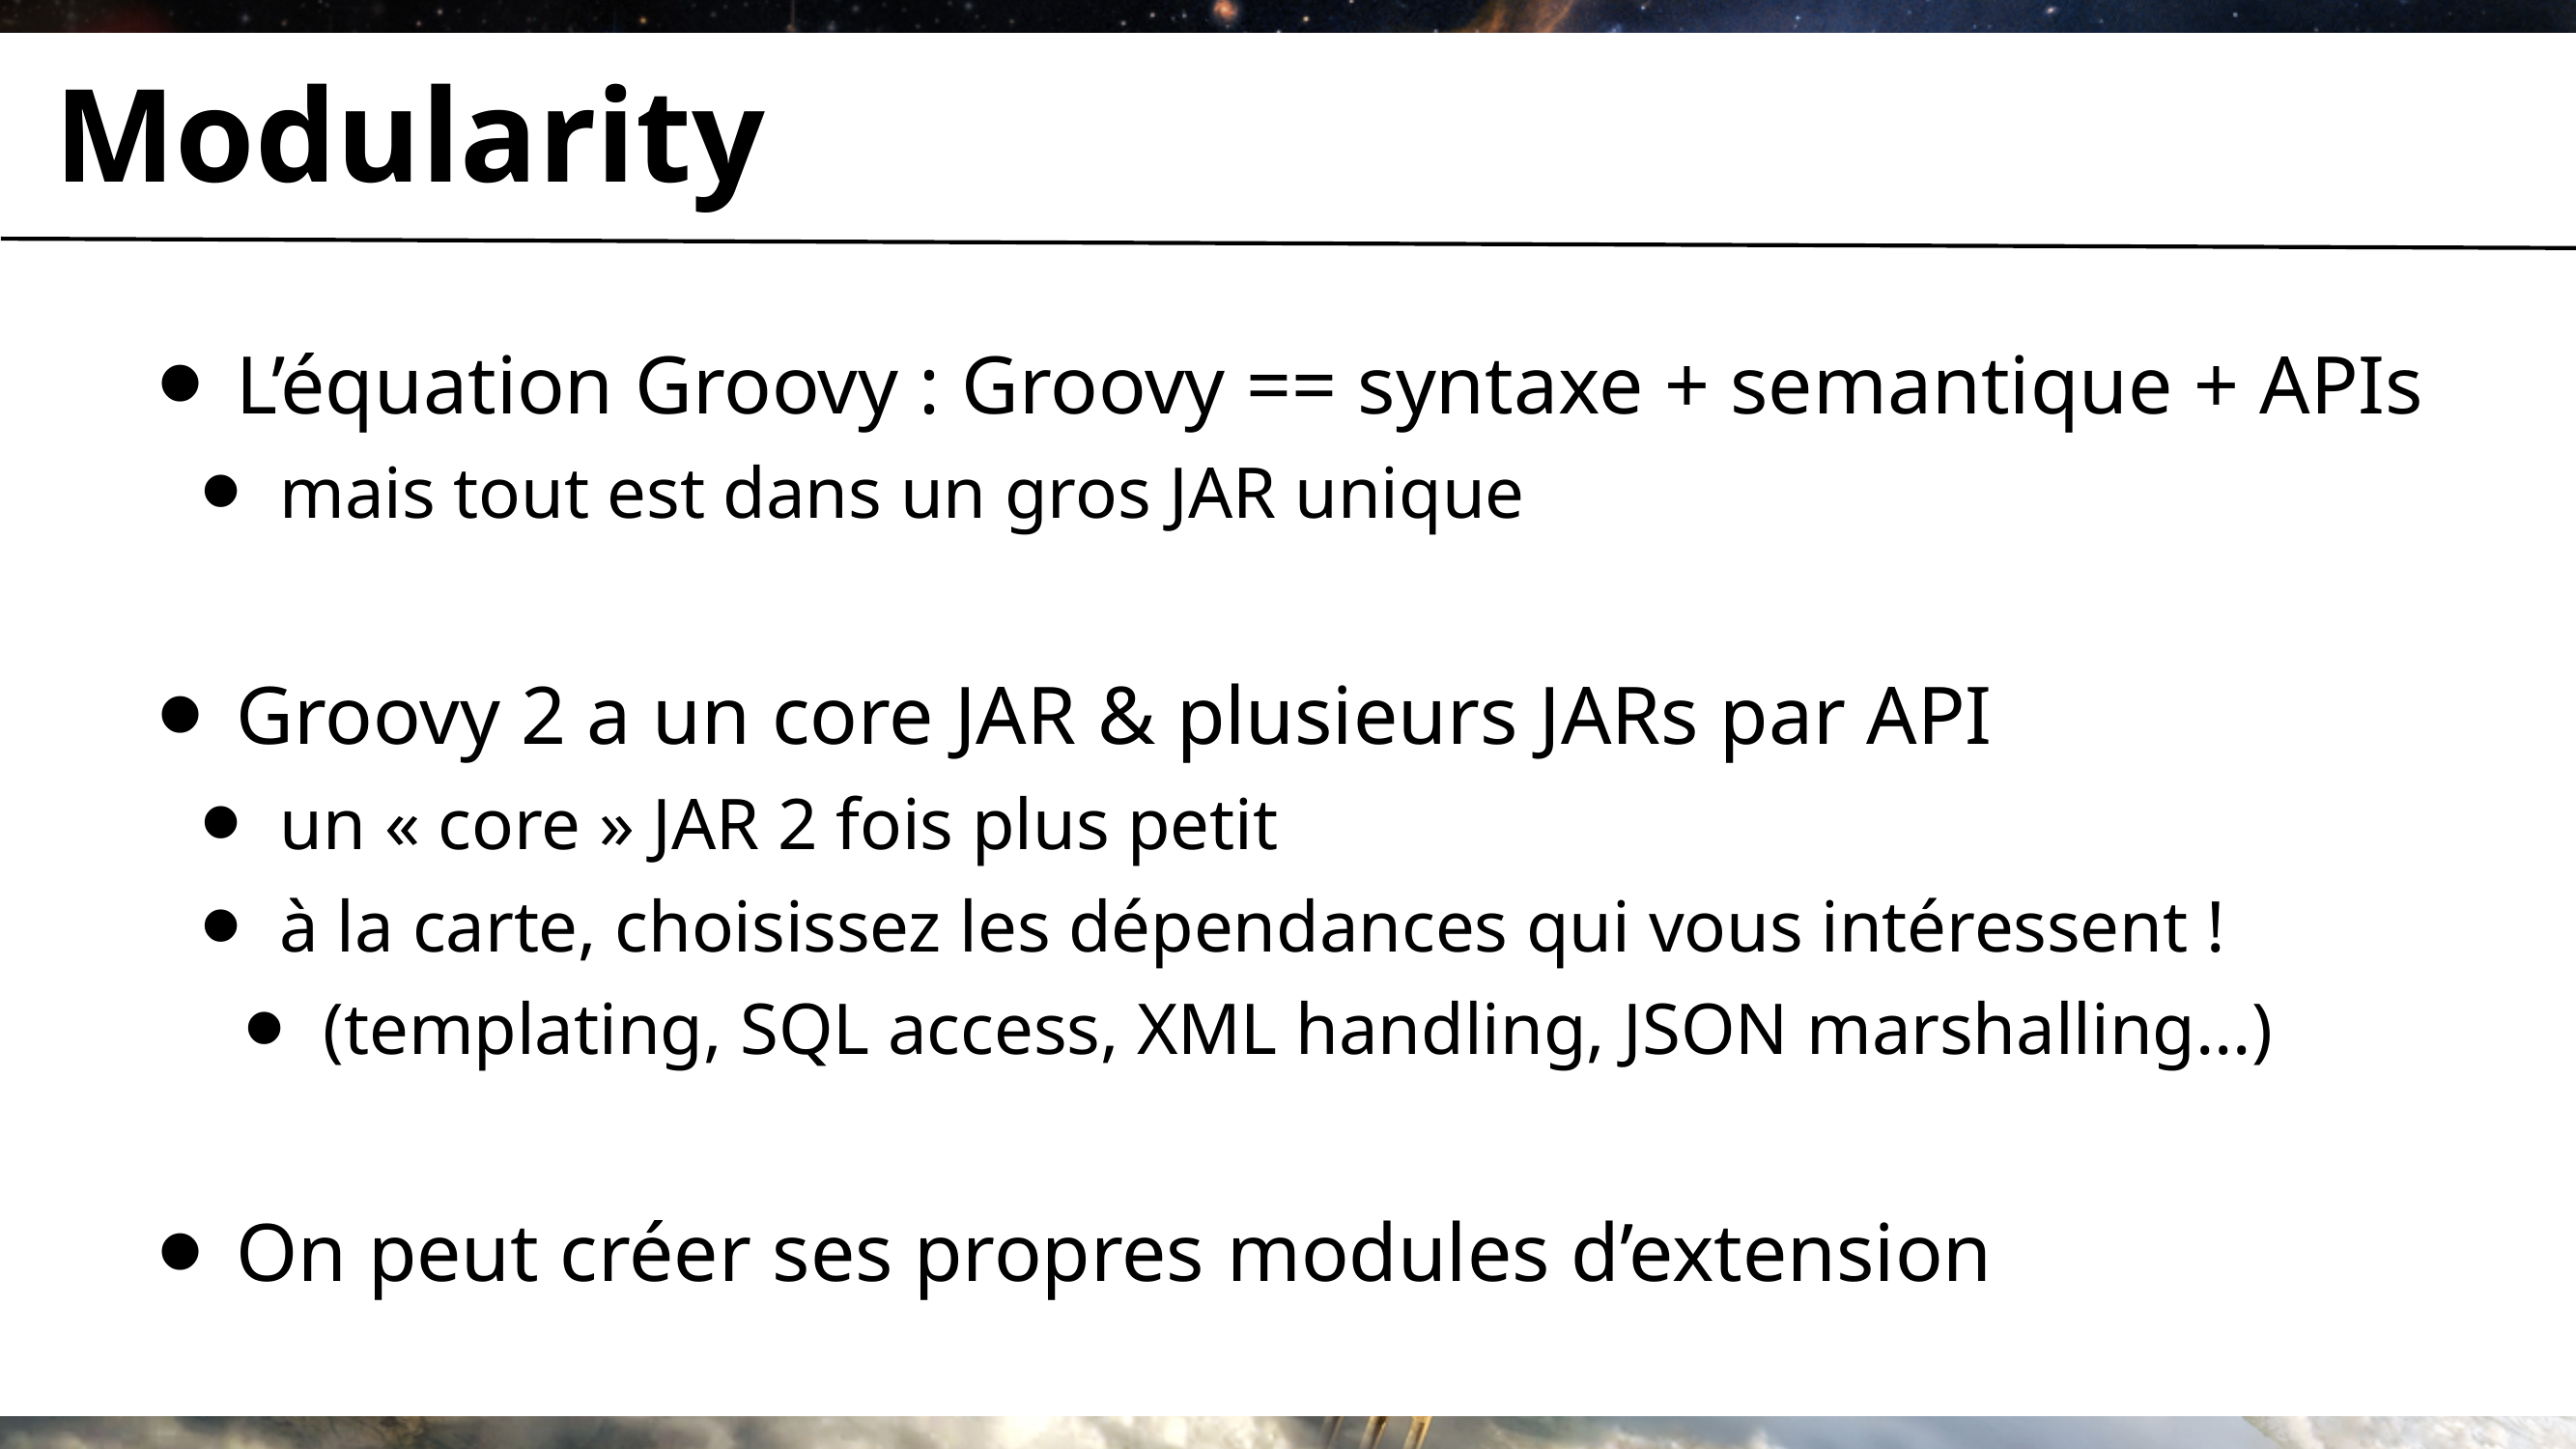

# Modularity
L’équation Groovy : Groovy == syntaxe + semantique + APIs
mais tout est dans un gros JAR unique
Groovy 2 a un core JAR & plusieurs JARs par API
un « core » JAR 2 fois plus petit
à la carte, choisissez les dépendances qui vous intéressent !
(templating, SQL access, XML handling, JSON marshalling...)
On peut créer ses propres modules d’extension